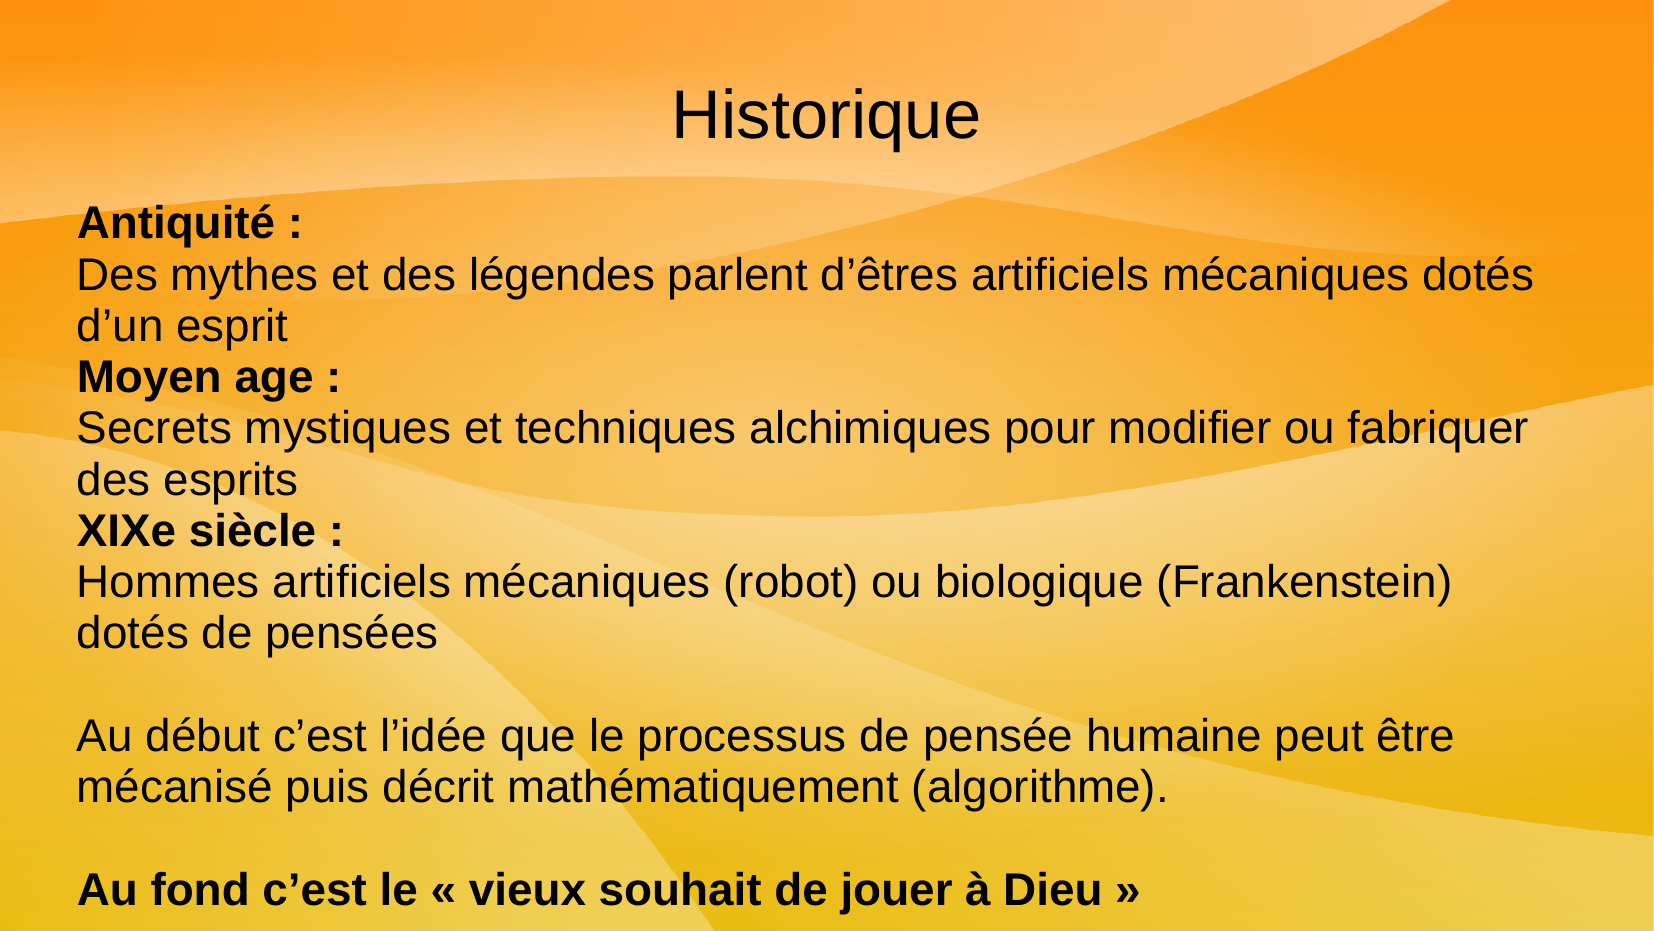

# Historique
Antiquité :
Des mythes et des légendes parlent d’êtres artificiels mécaniques dotés d’un esprit
Moyen age :
Secrets mystiques et techniques alchimiques pour modifier ou fabriquer des esprits
XIXe siècle :
Hommes artificiels mécaniques (robot) ou biologique (Frankenstein) dotés de pensées
Au début c’est l’idée que le processus de pensée humaine peut être mécanisé puis décrit mathématiquement (algorithme).
Au fond c’est le « vieux souhait de jouer à Dieu »